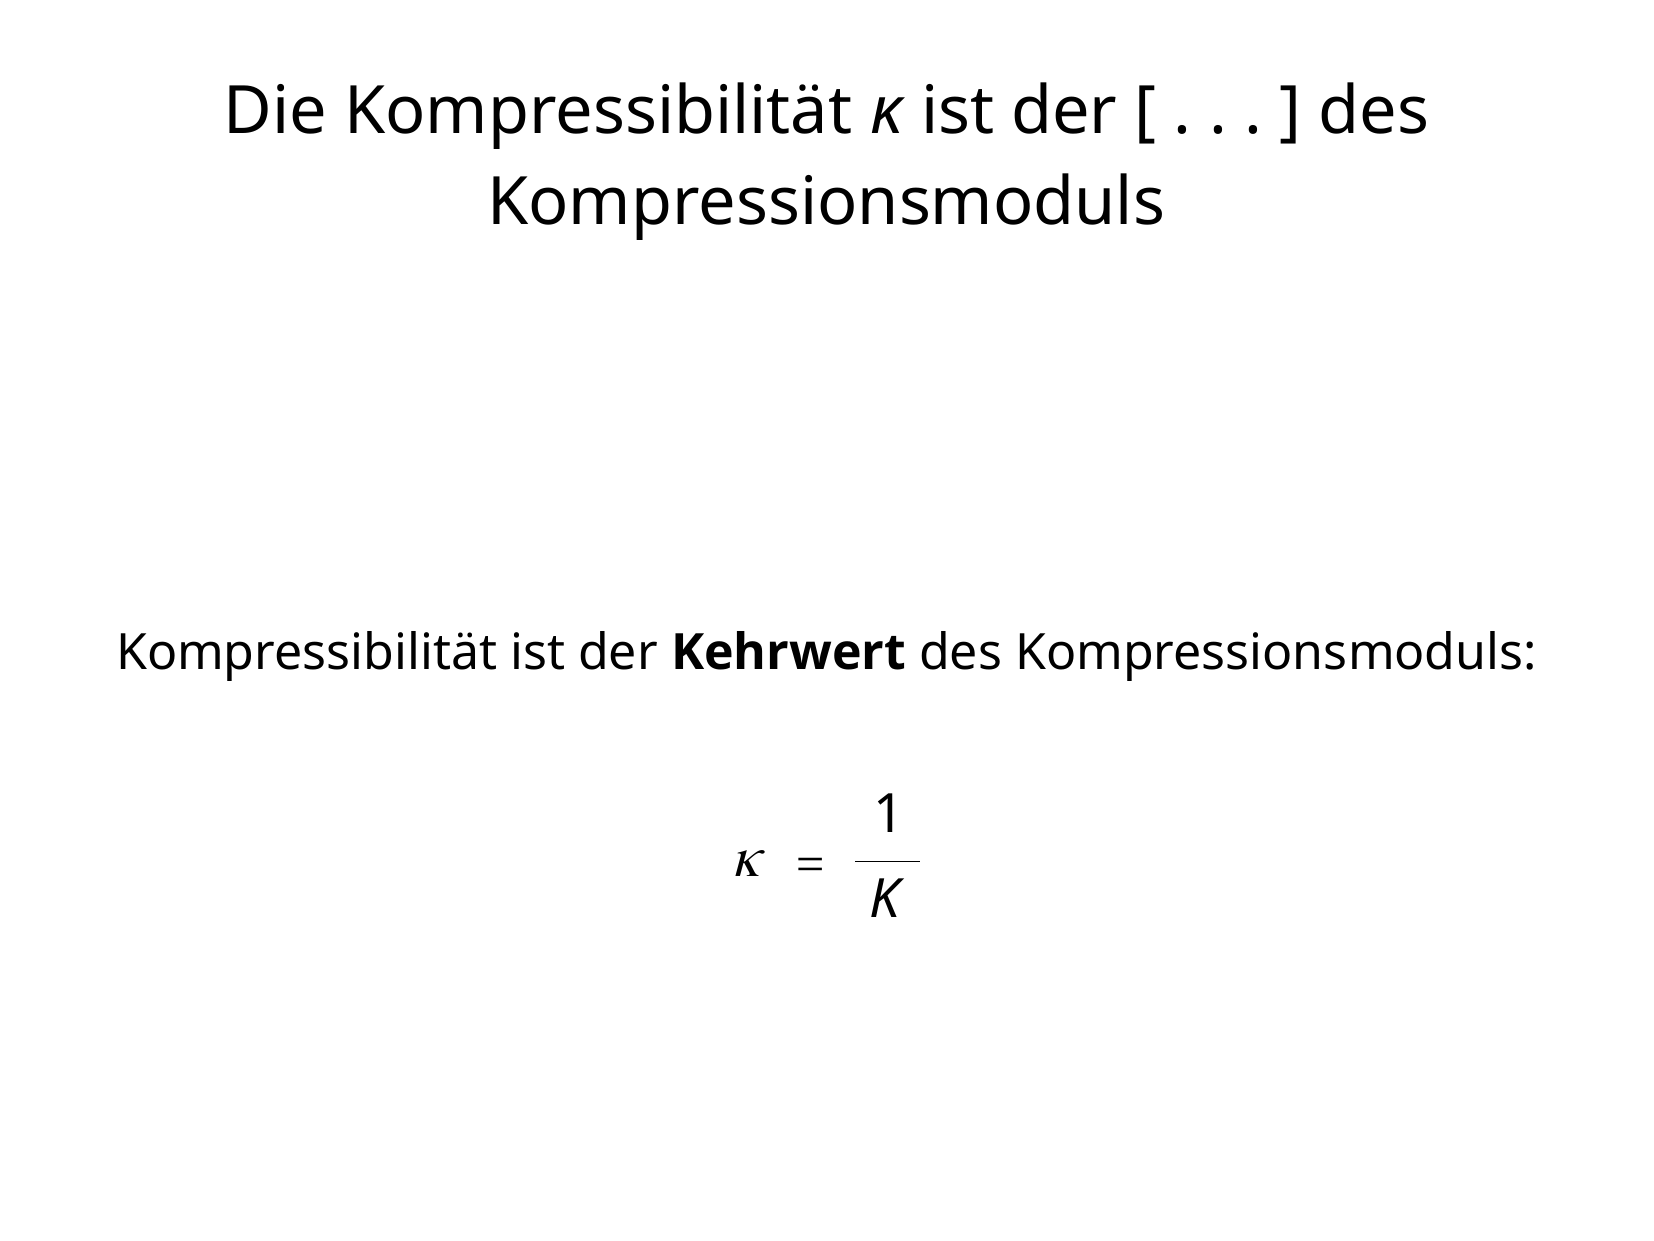

# Die Kompressibilität κ ist der [ . . . ] des Kompressionsmoduls
Kompressibilität ist der Kehrwert des Kompressionsmoduls: